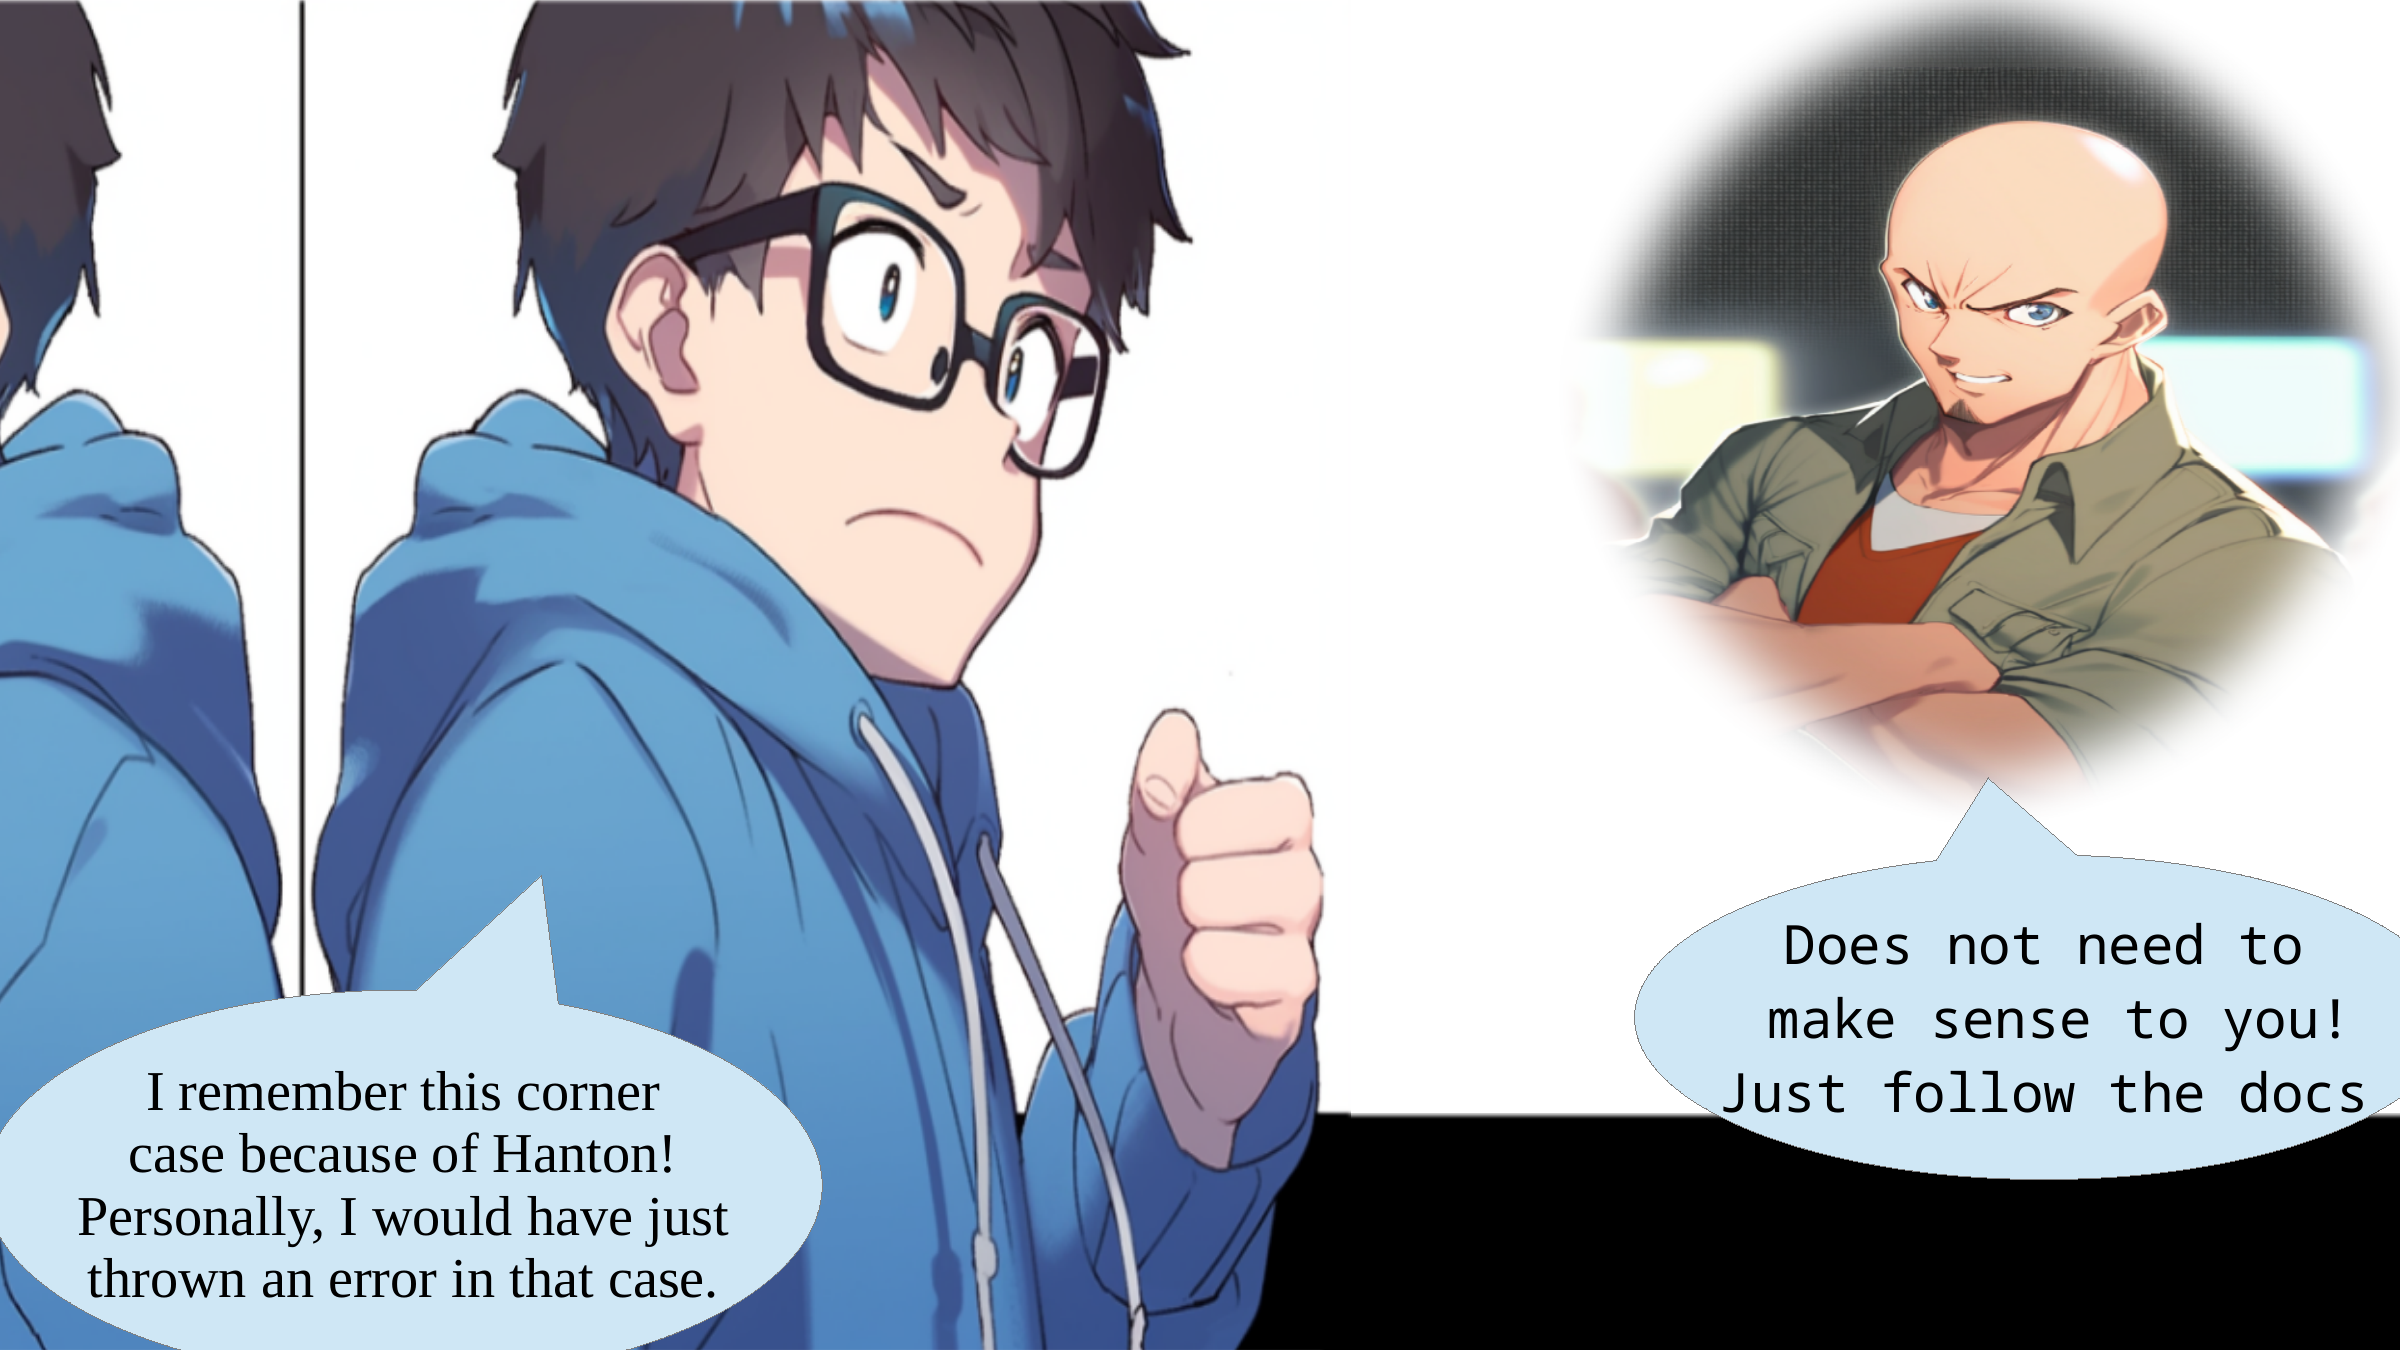

Does not need to
 make sense to you!
Just follow the docs
I remember this corner
case because of Hanton!
Personally, I would have just
thrown an error in that case.